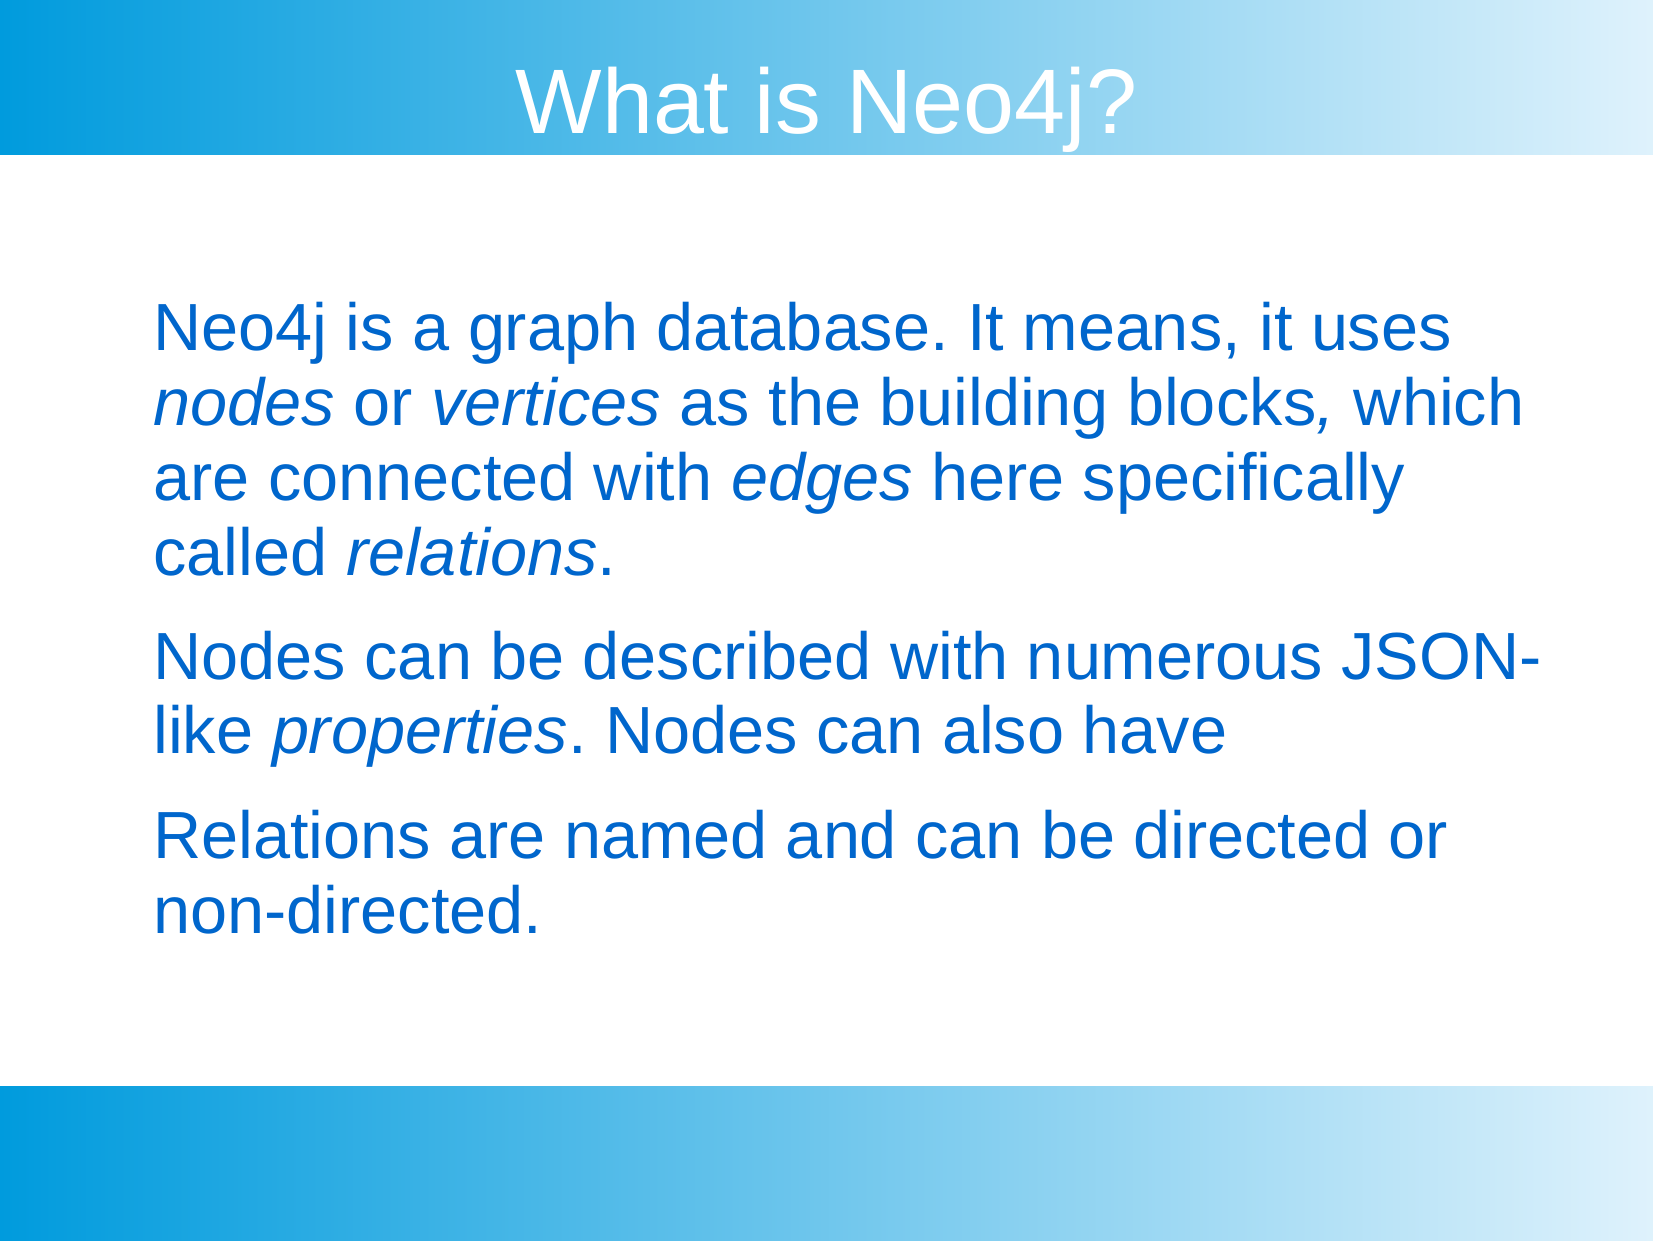

# What is Neo4j?
Neo4j is a graph database. It means, it uses nodes or vertices as the building blocks, which are connected with edges here specifically called relations.
Nodes can be described with numerous JSON-like properties. Nodes can also have
Relations are named and can be directed or non-directed.